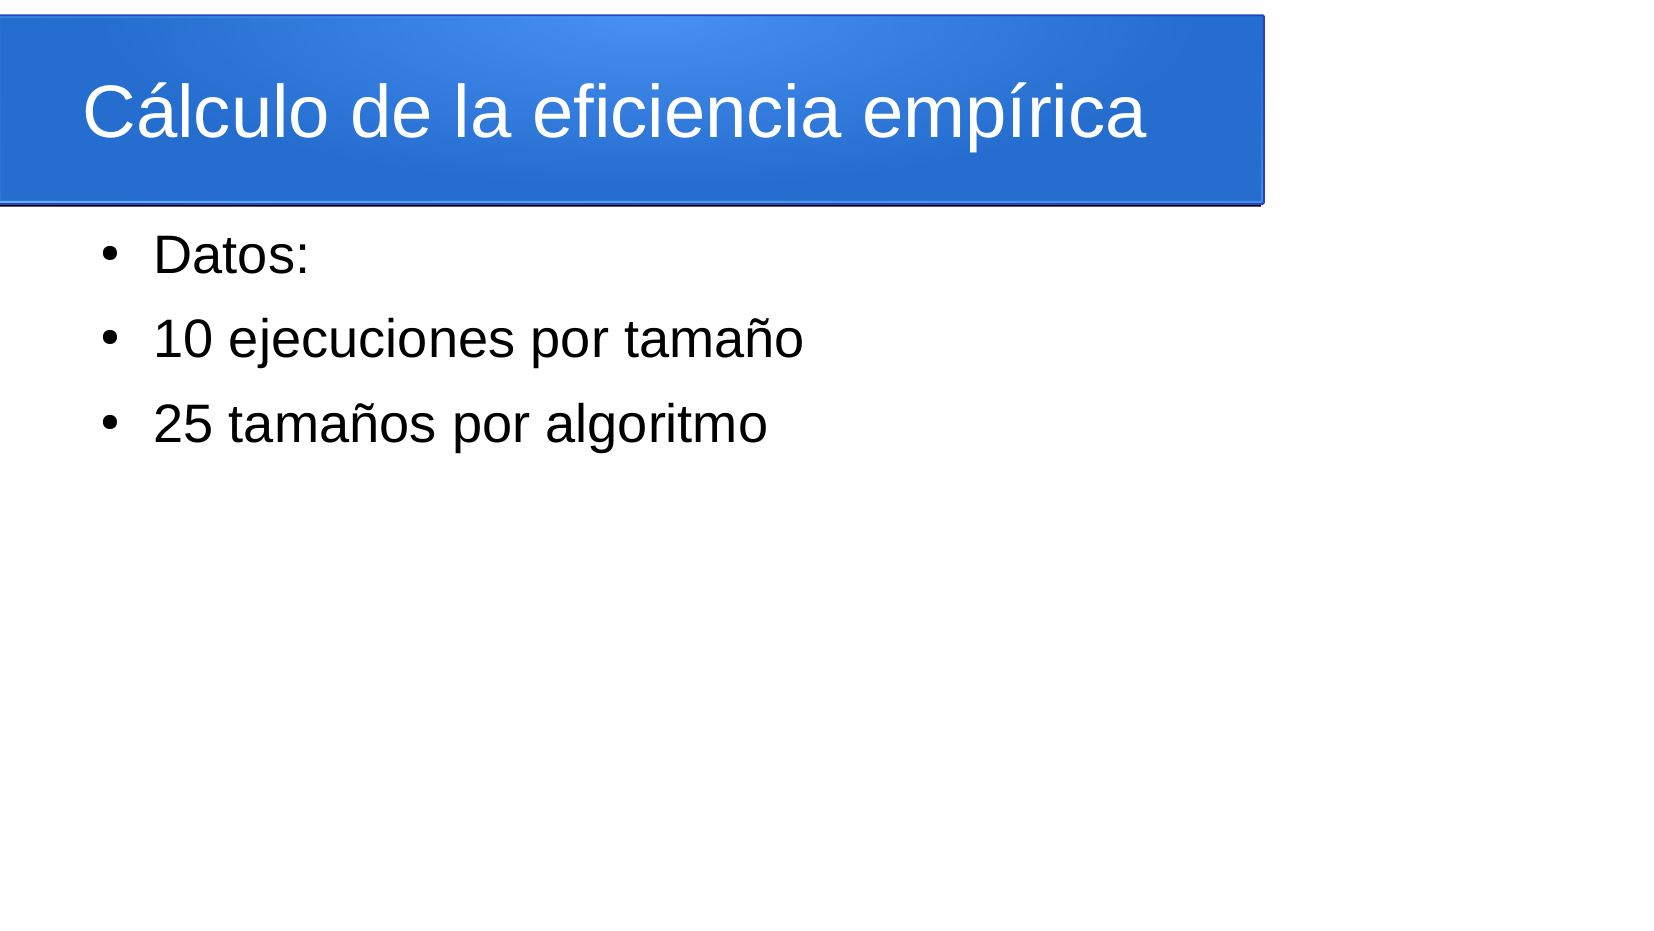

# Cálculo de la eficiencia empírica
Datos:
10 ejecuciones por tamaño
25 tamaños por algoritmo